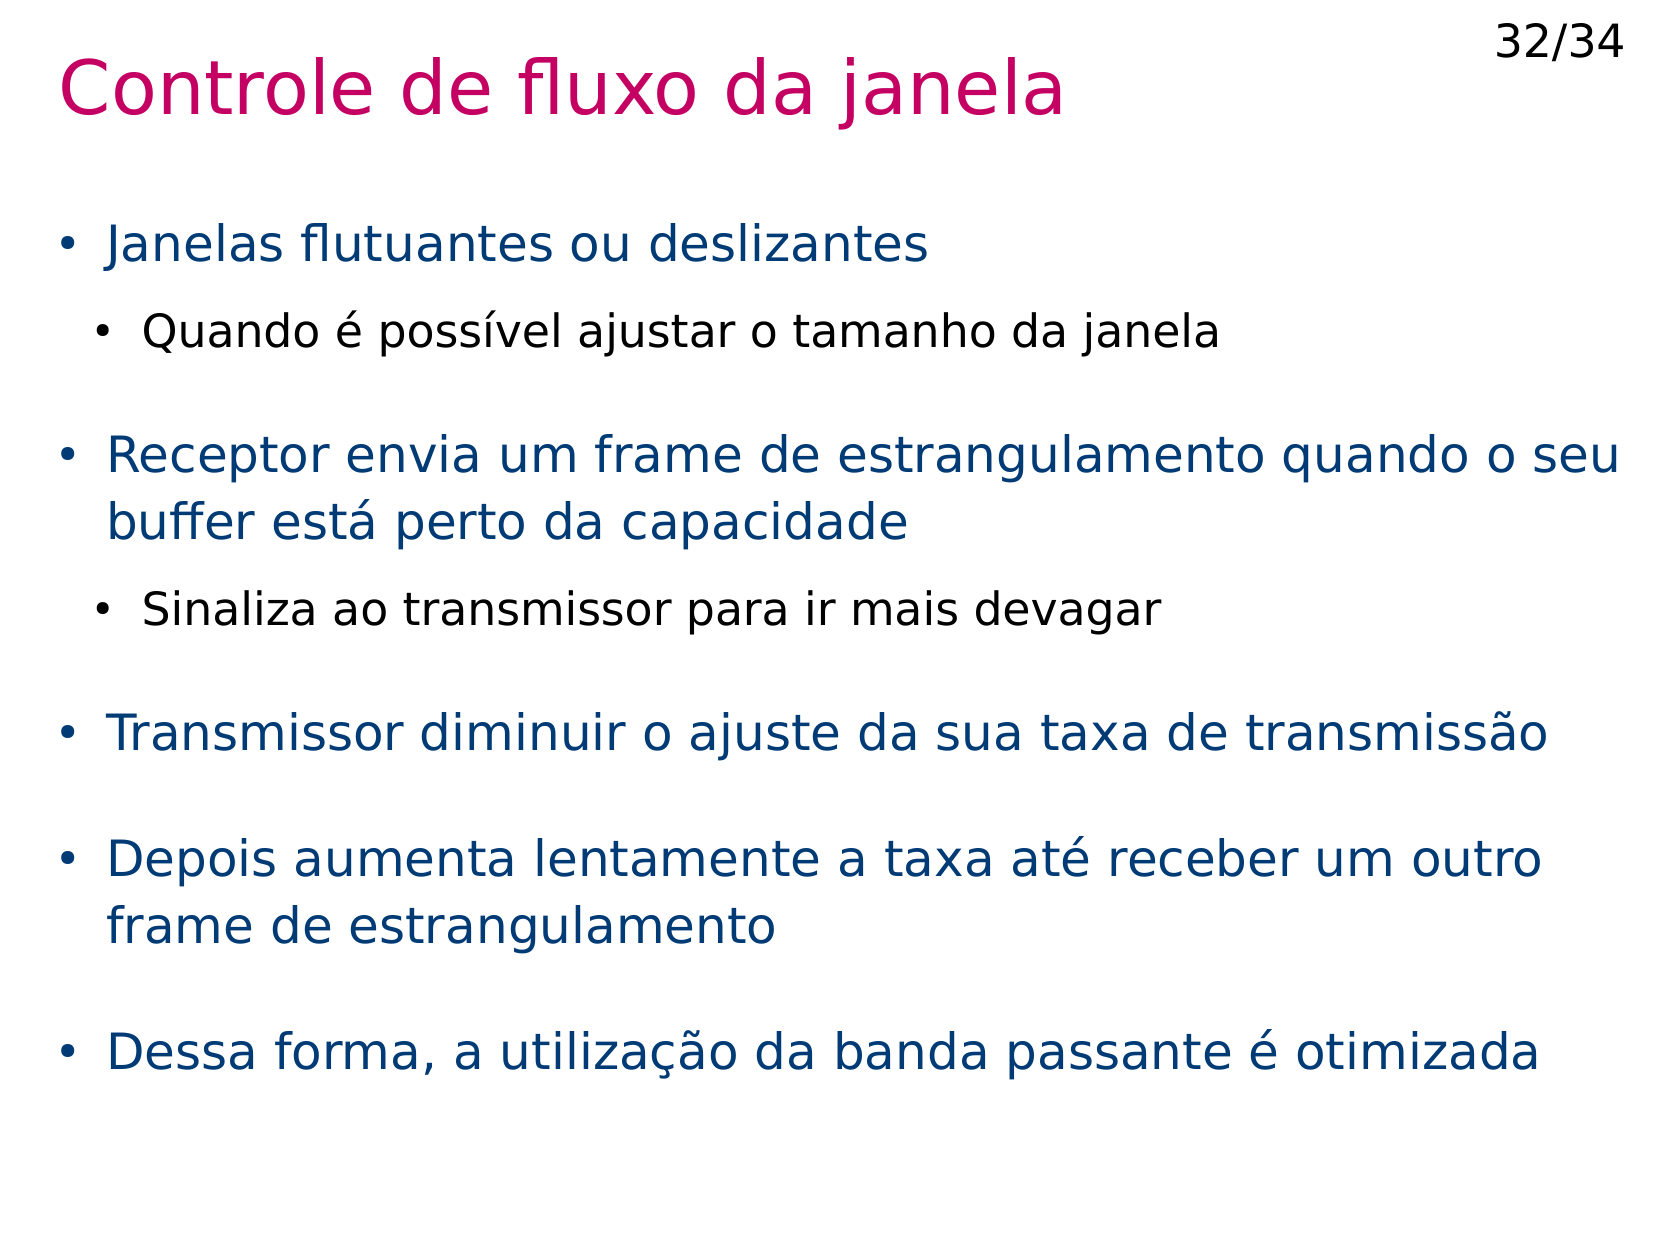

32
# Controle de fluxo da janela
Janelas flutuantes ou deslizantes
Quando é possível ajustar o tamanho da janela
Receptor envia um frame de estrangulamento quando o seu buffer está perto da capacidade
Sinaliza ao transmissor para ir mais devagar
Transmissor diminuir o ajuste da sua taxa de transmissão
Depois aumenta lentamente a taxa até receber um outro frame de estrangulamento
Dessa forma, a utilização da banda passante é otimizada